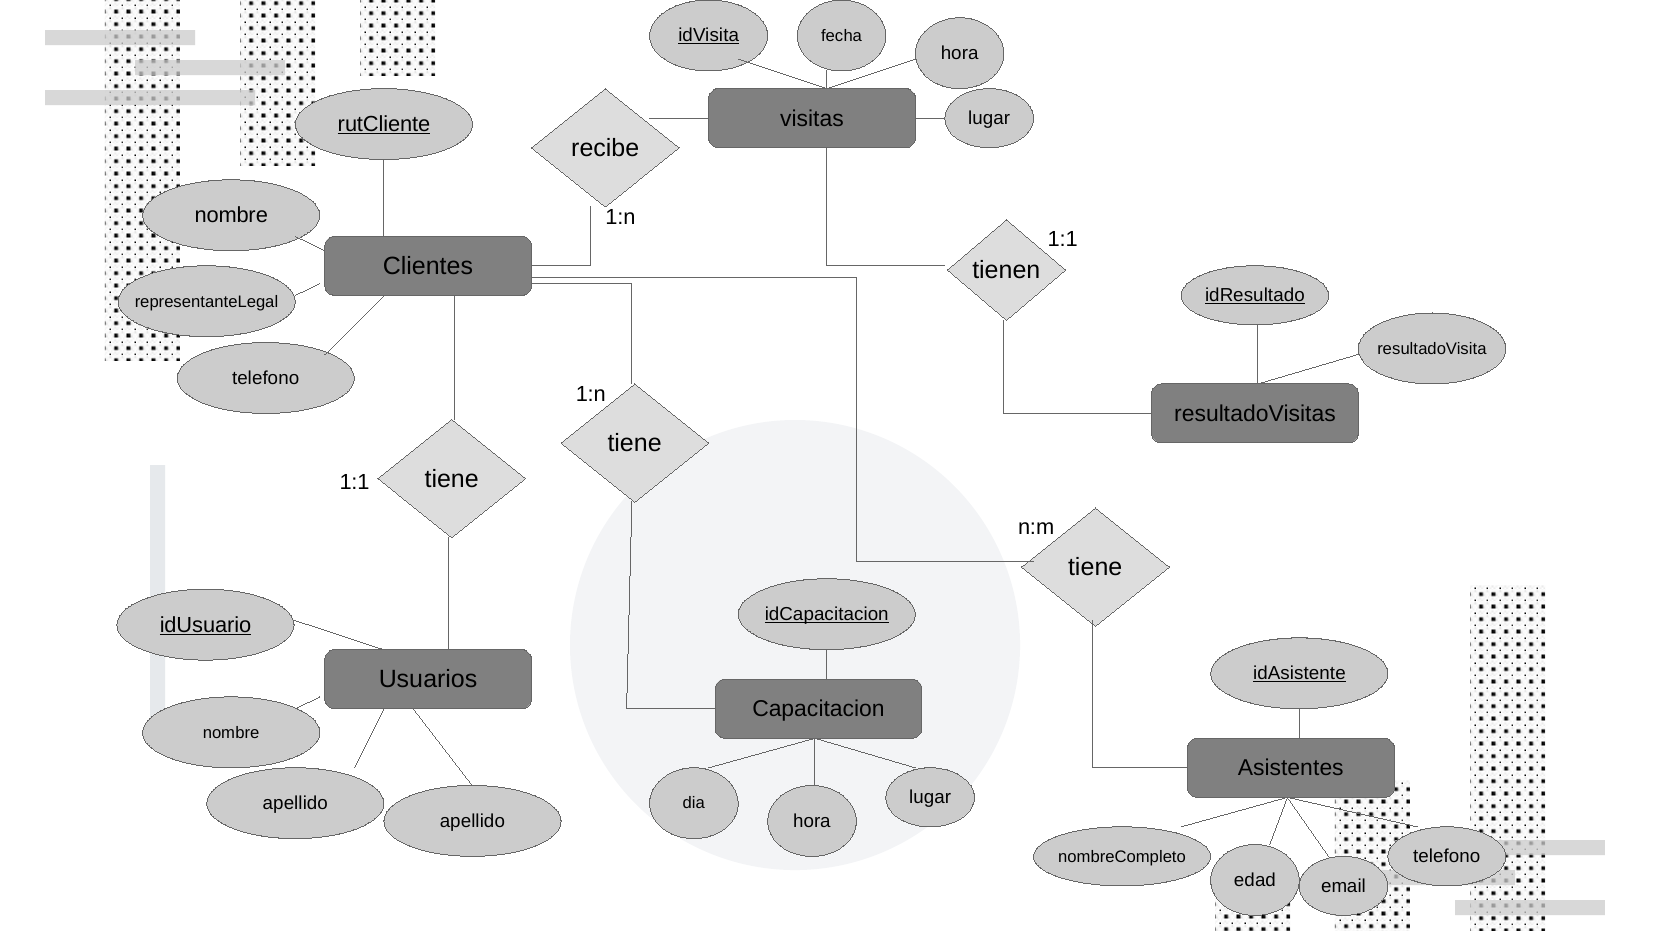

idVisita
fecha
hora
rutCliente
recibe
visitas
lugar
nombre
1:n
tienen
1:1
Clientes
representanteLegal
idResultado
resultadoVisita
telefono
1:n
tiene
resultadoVisitas
tiene
1:1
n:m
tiene
idCapacitacion
idUsuario
idAsistente
idAsistente
Usuarios
Capacitacion
nombre
Asistentes
apellido
dia
lugar
apellido
hora
nombreCompleto
telefono
edad
email